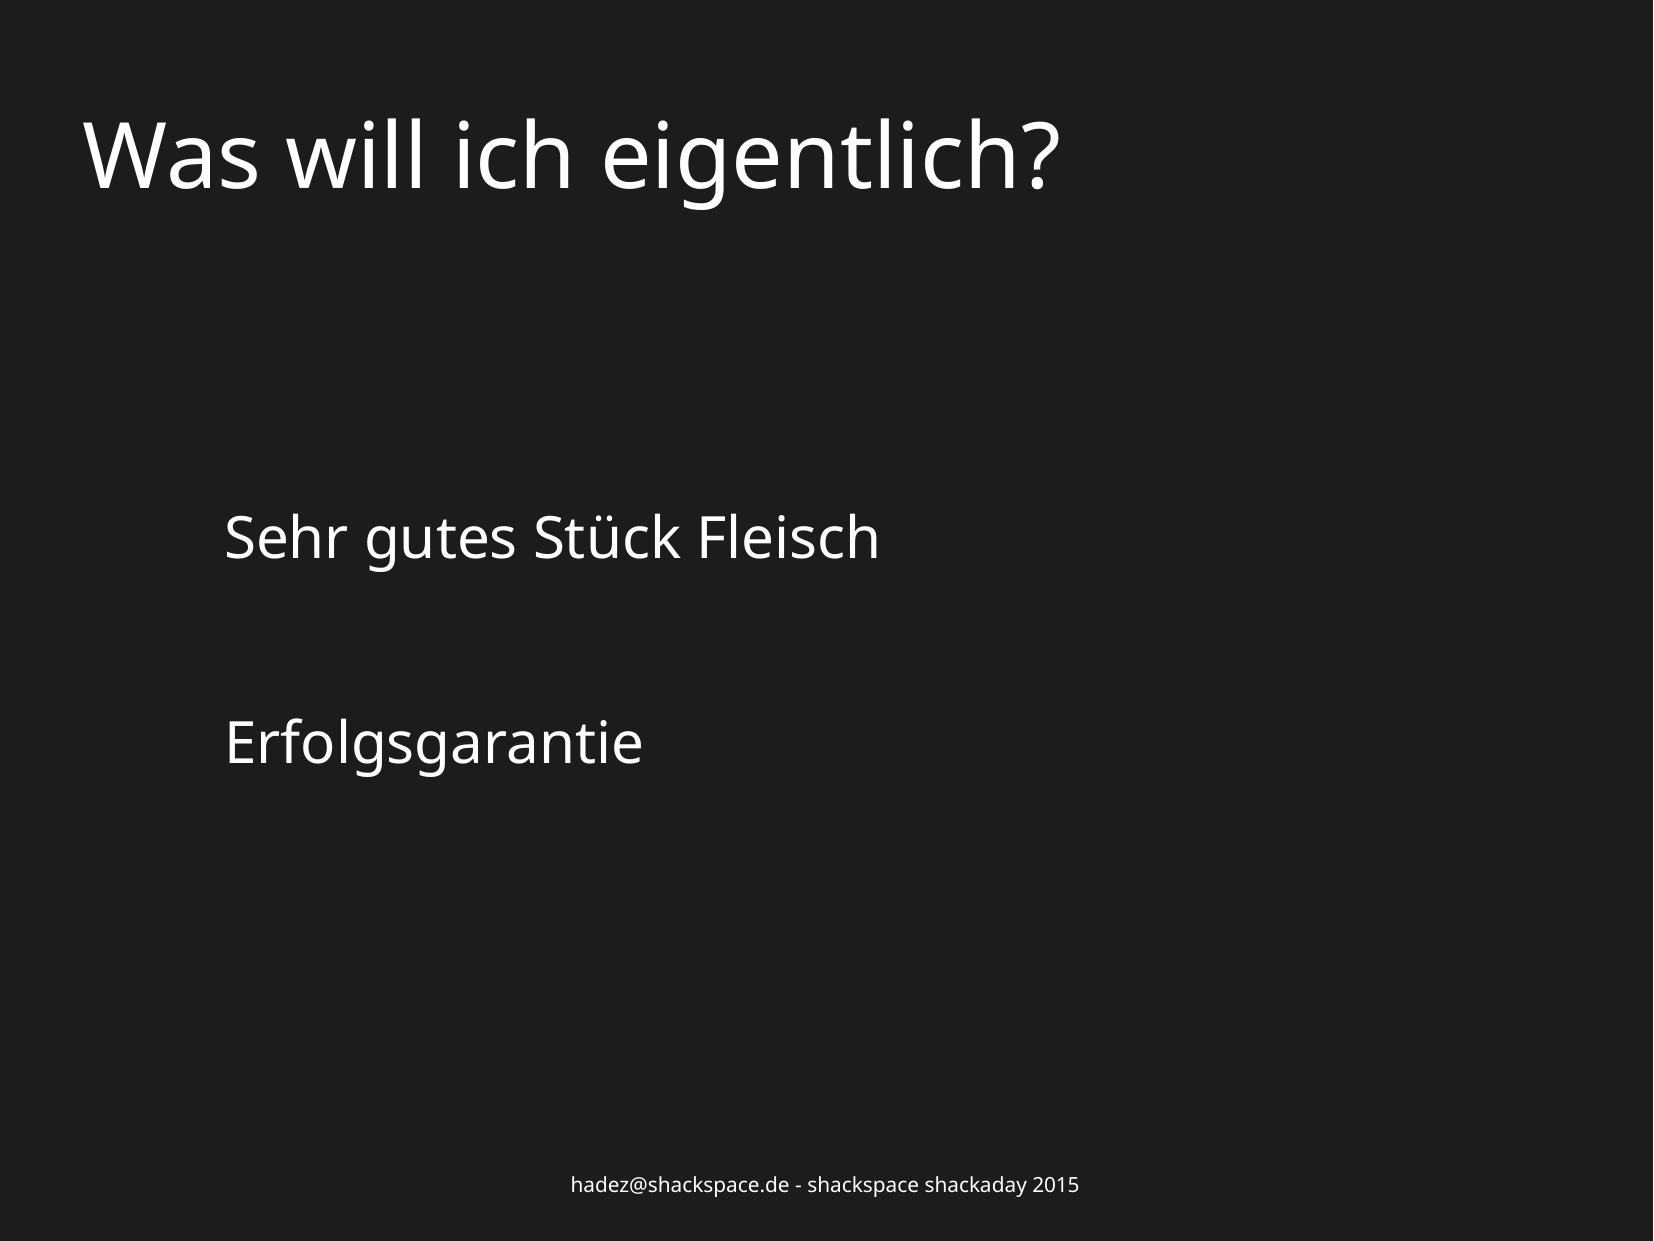

# Was will ich eigentlich?
Sehr gutes Stück Fleisch
Erfolgsgarantie